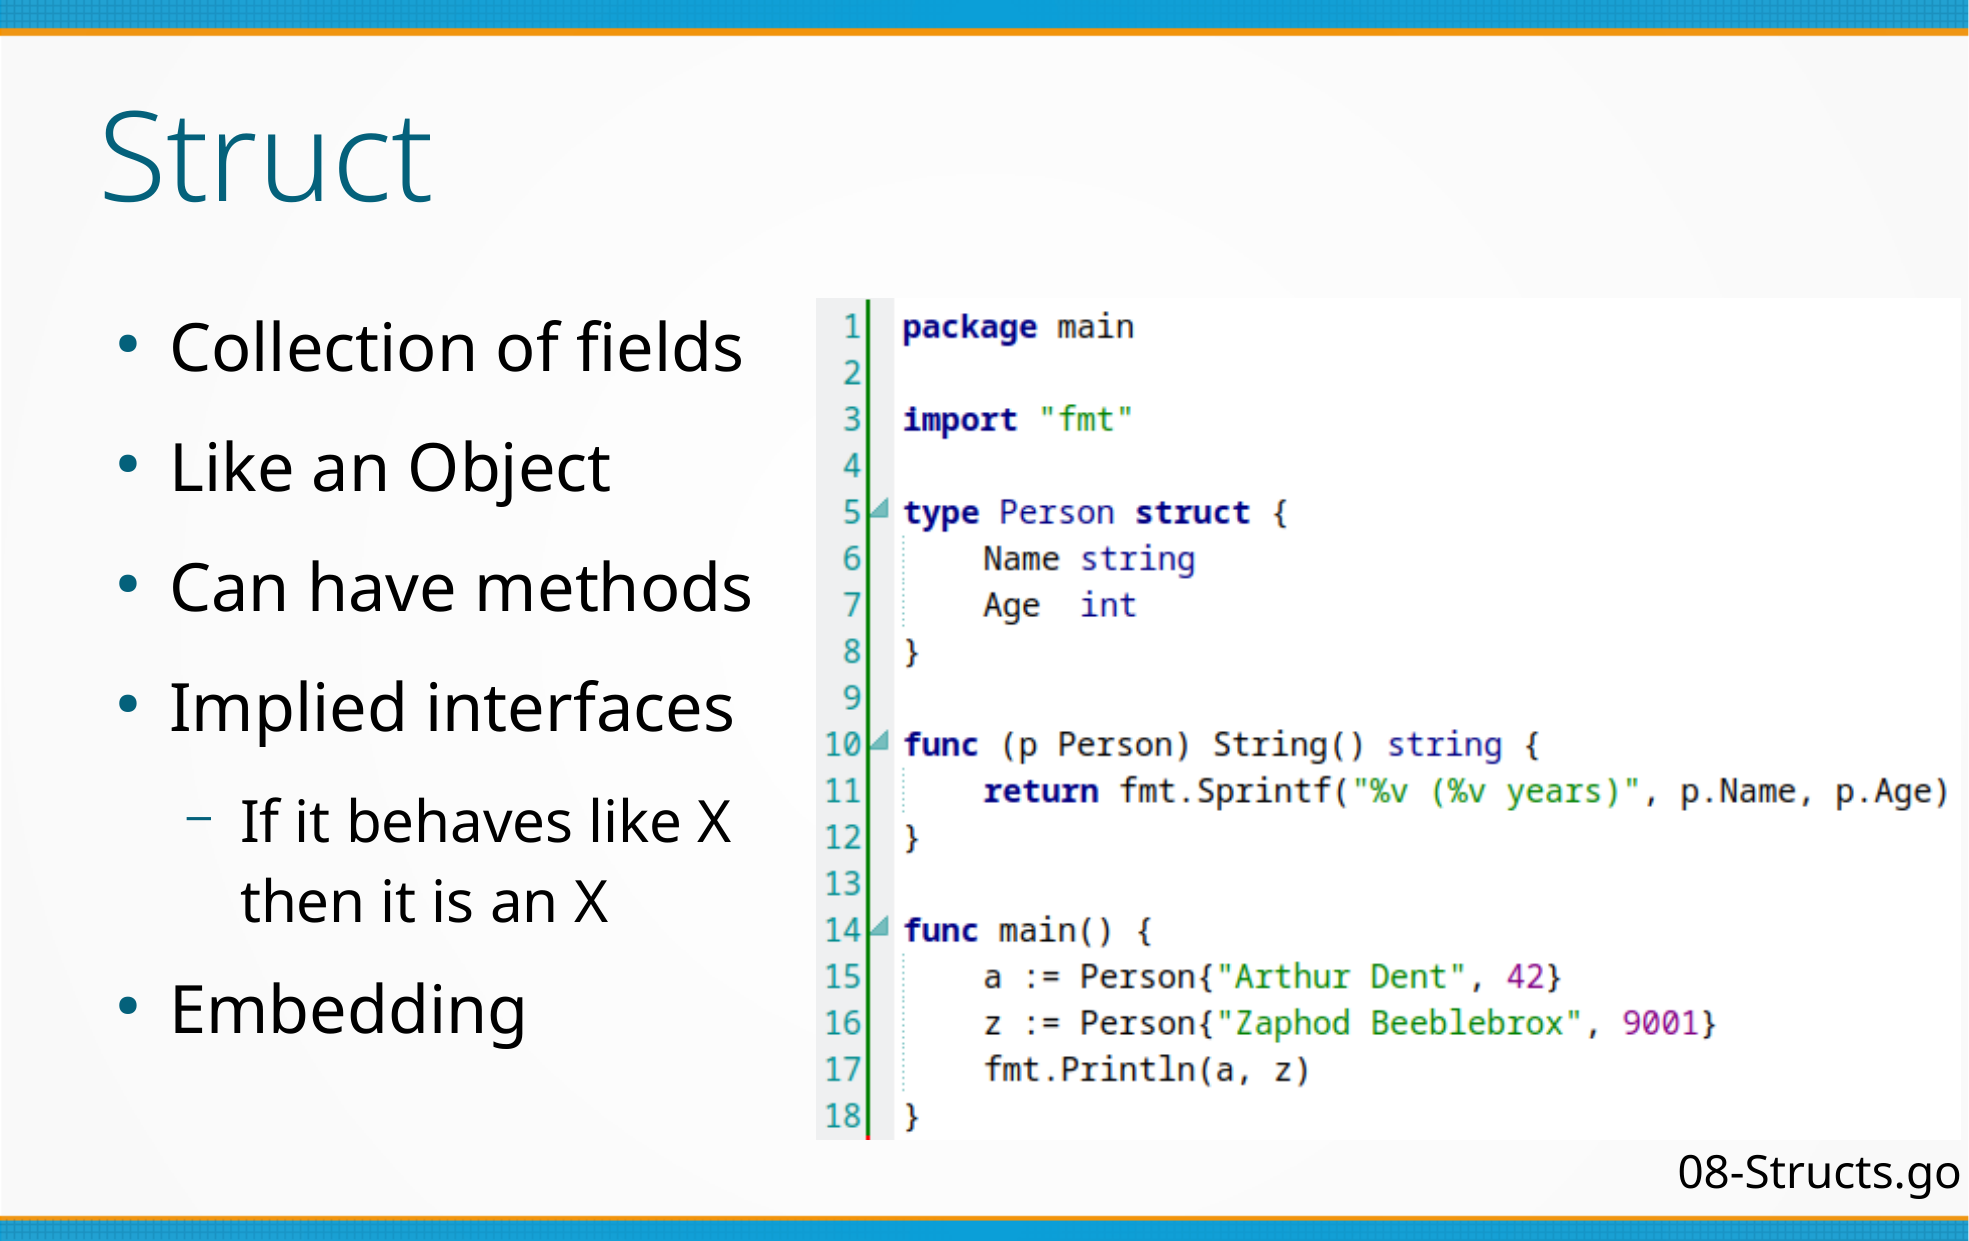

# Struct
Collection of fields
Like an Object
Can have methods
Implied interfaces
If it behaves like X
then it is an X
Embedding
08-Structs.go